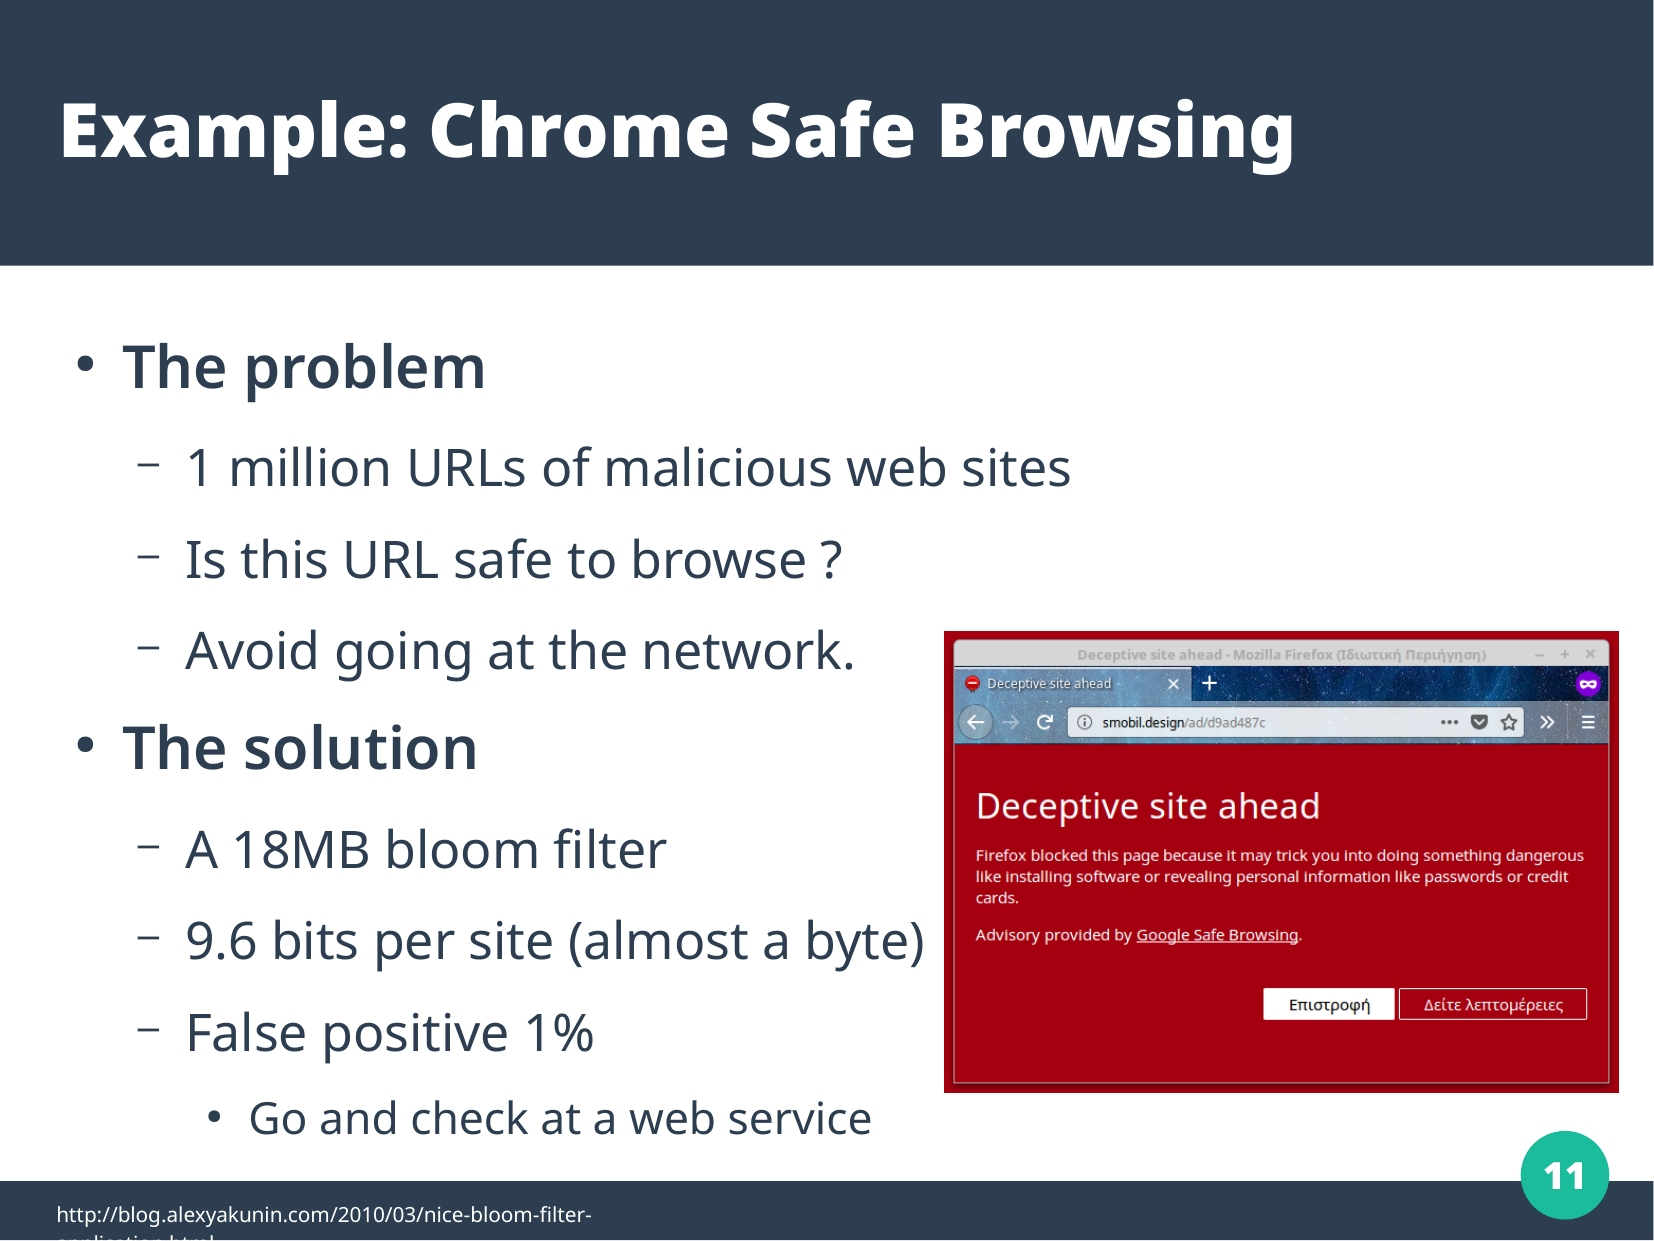

# Example: Chrome Safe Browsing
The problem
1 million URLs of malicious web sites
Is this URL safe to browse ?
Avoid going at the network.
The solution
A 18MB bloom filter
9.6 bits per site (almost a byte)
False positive 1%
Go and check at a web service
11
http://blog.alexyakunin.com/2010/03/nice-bloom-filter-application.html